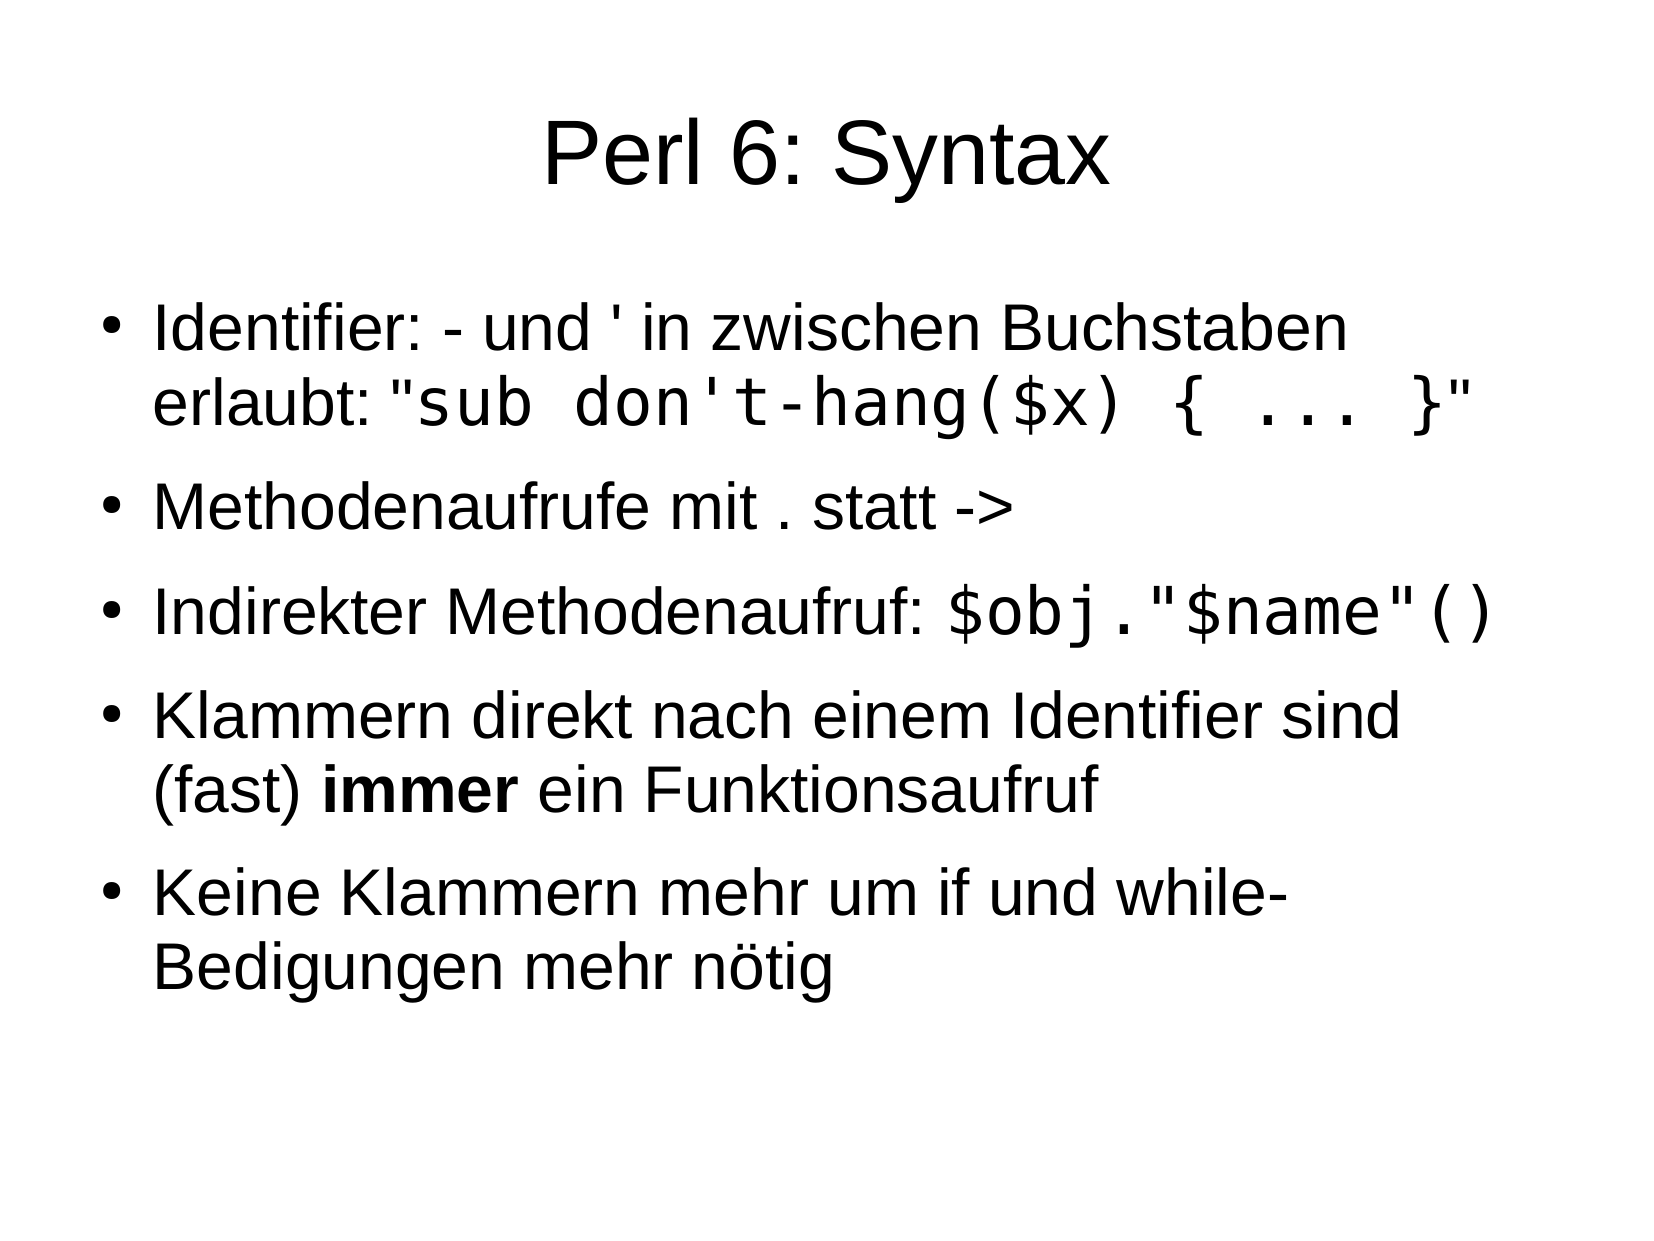

# Perl 6: Syntax
Identifier: - und ' in zwischen Buchstaben erlaubt: "sub don't-hang($x) { ... }"
Methodenaufrufe mit . statt ->
Indirekter Methodenaufruf: $obj."$name"()
Klammern direkt nach einem Identifier sind (fast) immer ein Funktionsaufruf
Keine Klammern mehr um if und while-Bedigungen mehr nötig